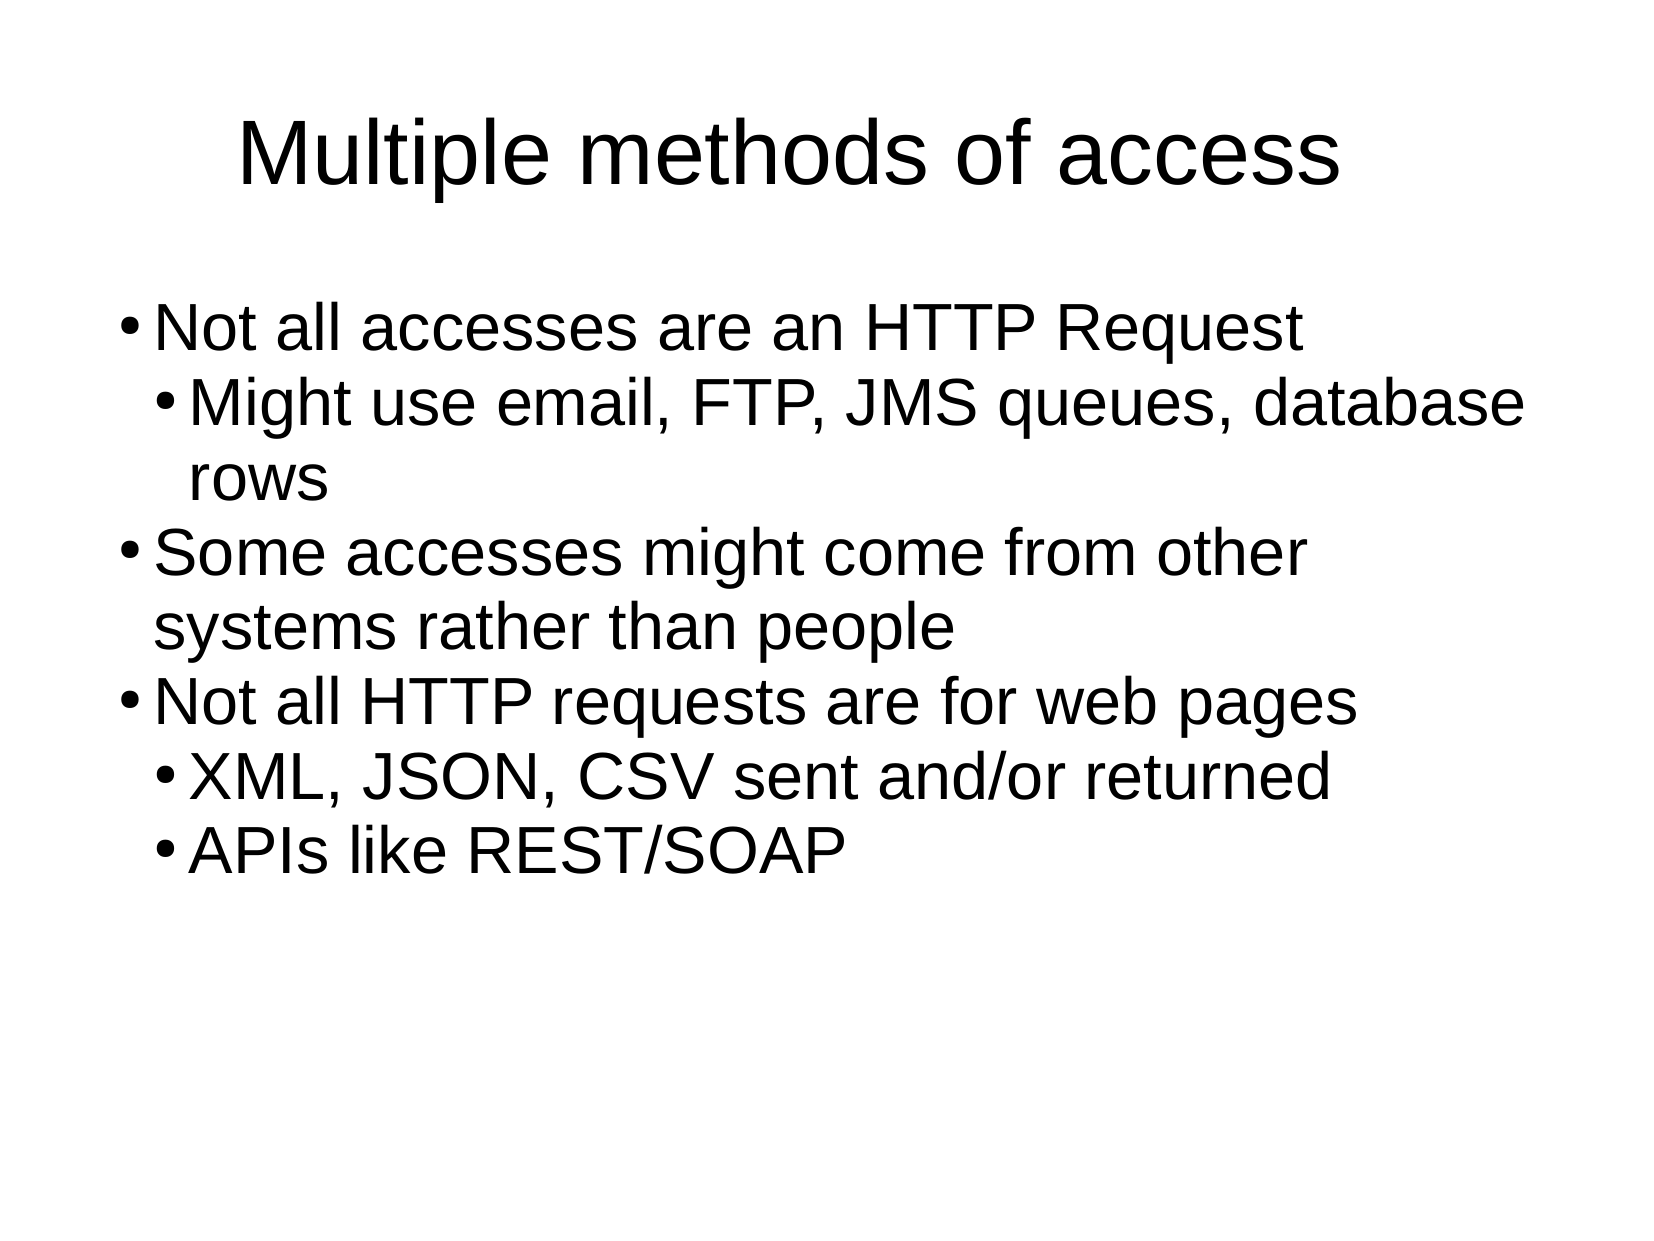

# Multiple methods of access
Not all accesses are an HTTP Request
Might use email, FTP, JMS queues, database rows
Some accesses might come from other systems rather than people
Not all HTTP requests are for web pages
XML, JSON, CSV sent and/or returned
APIs like REST/SOAP